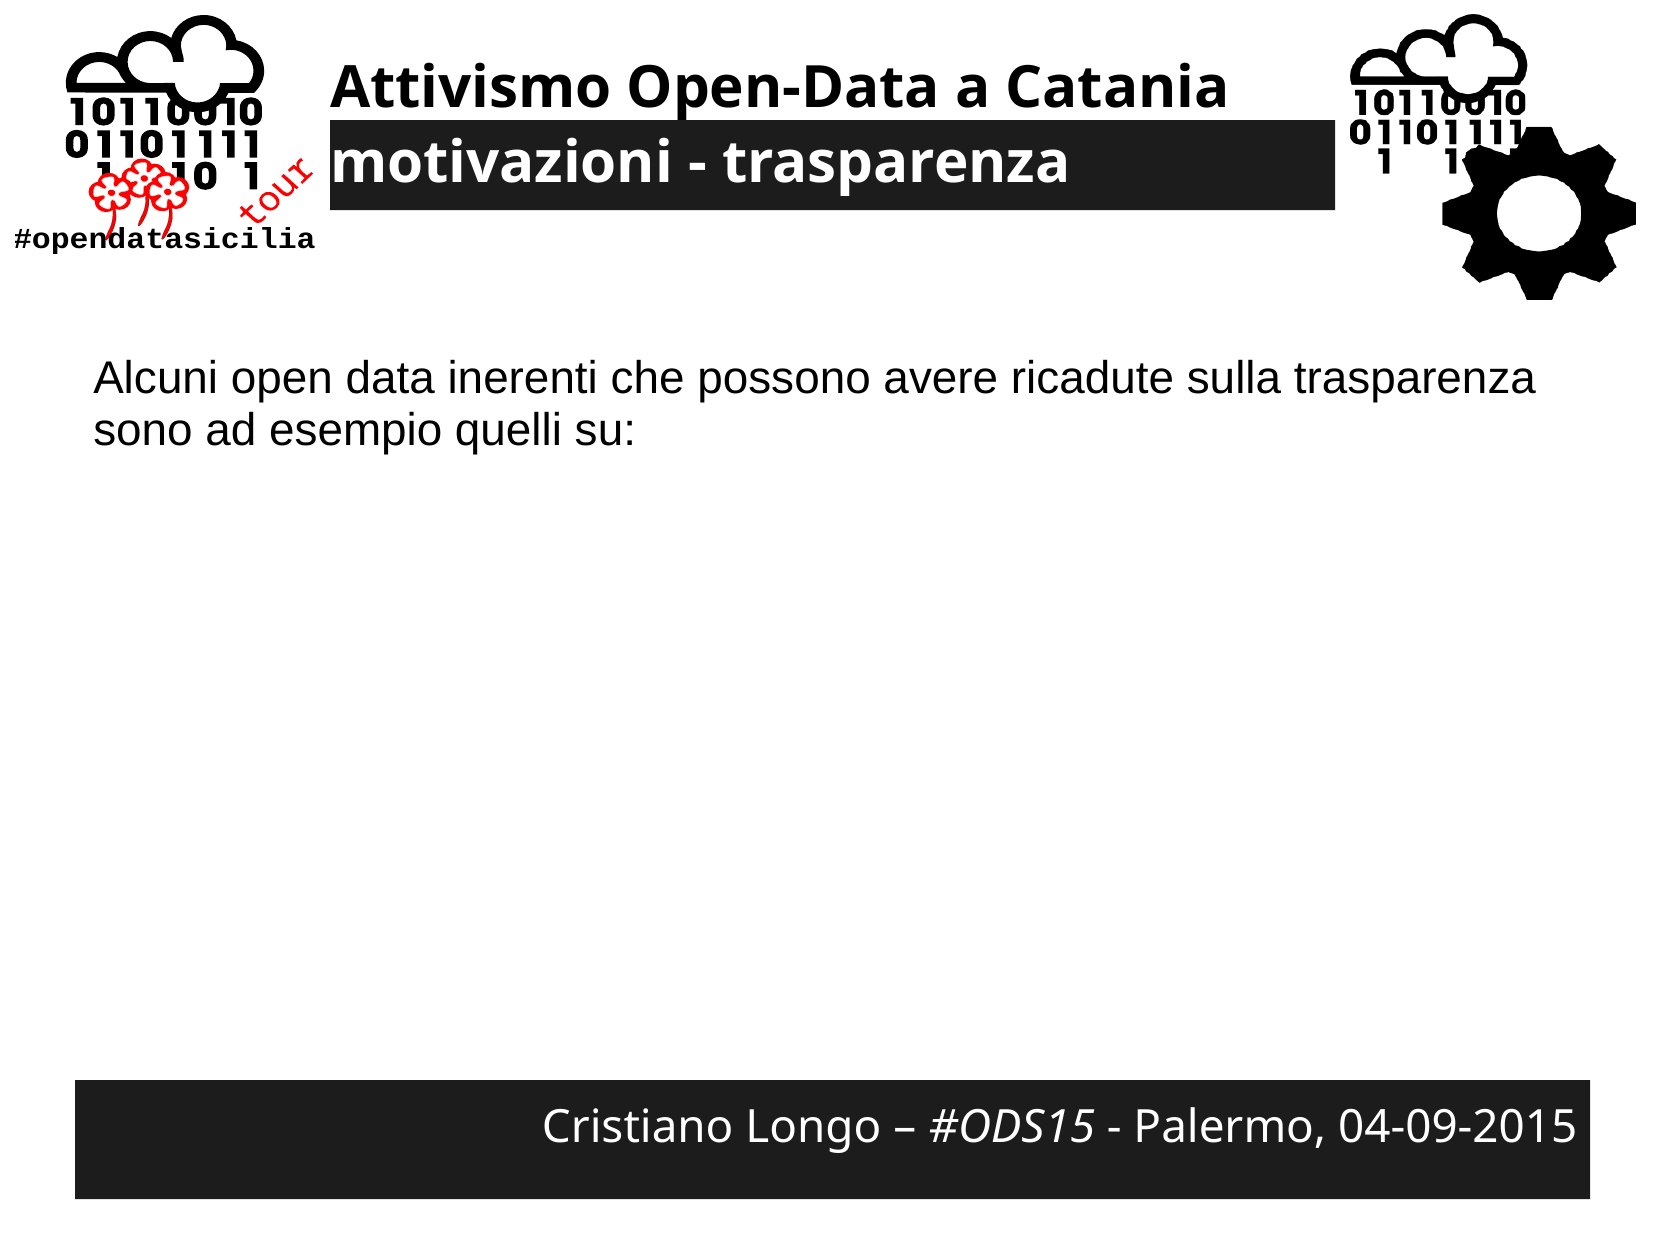

# Attivismo Open-Data a Catania
motivazioni - trasparenza
Alcuni open data inerenti che possono avere ricadute sulla trasparenza sono ad esempio quelli su:
 Cristiano Longo – #ODS15 - Palermo, 04-09-2015